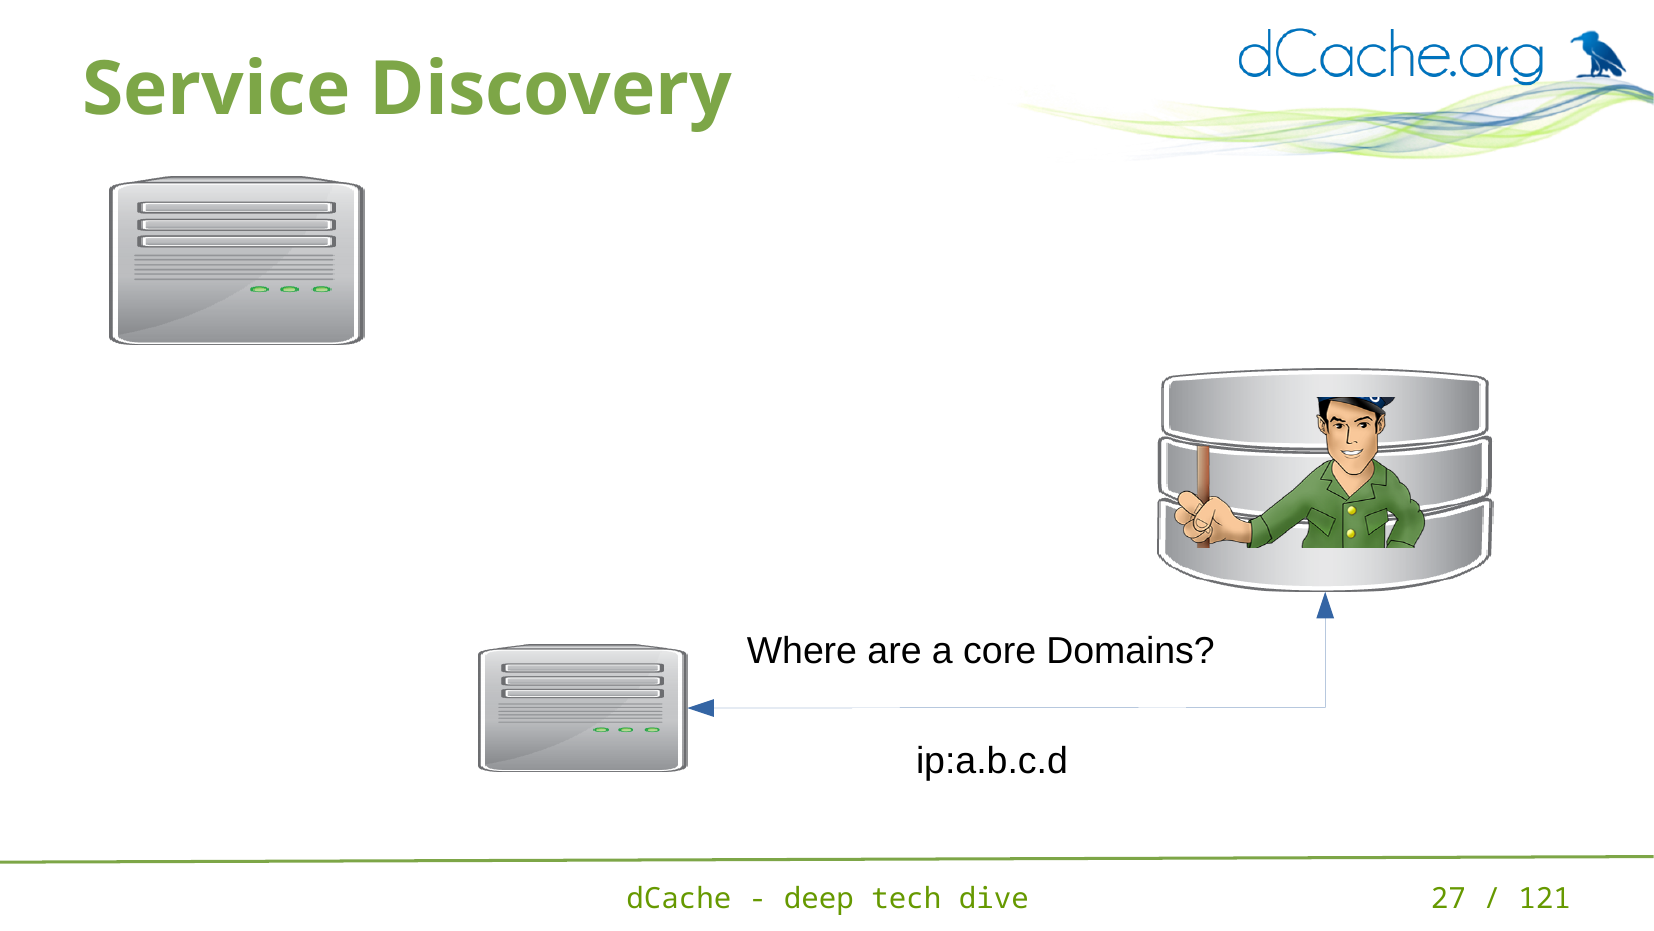

# Service Discovery
Where are a core Domains?
ip:a.b.c.d
dCache - deep tech dive
27